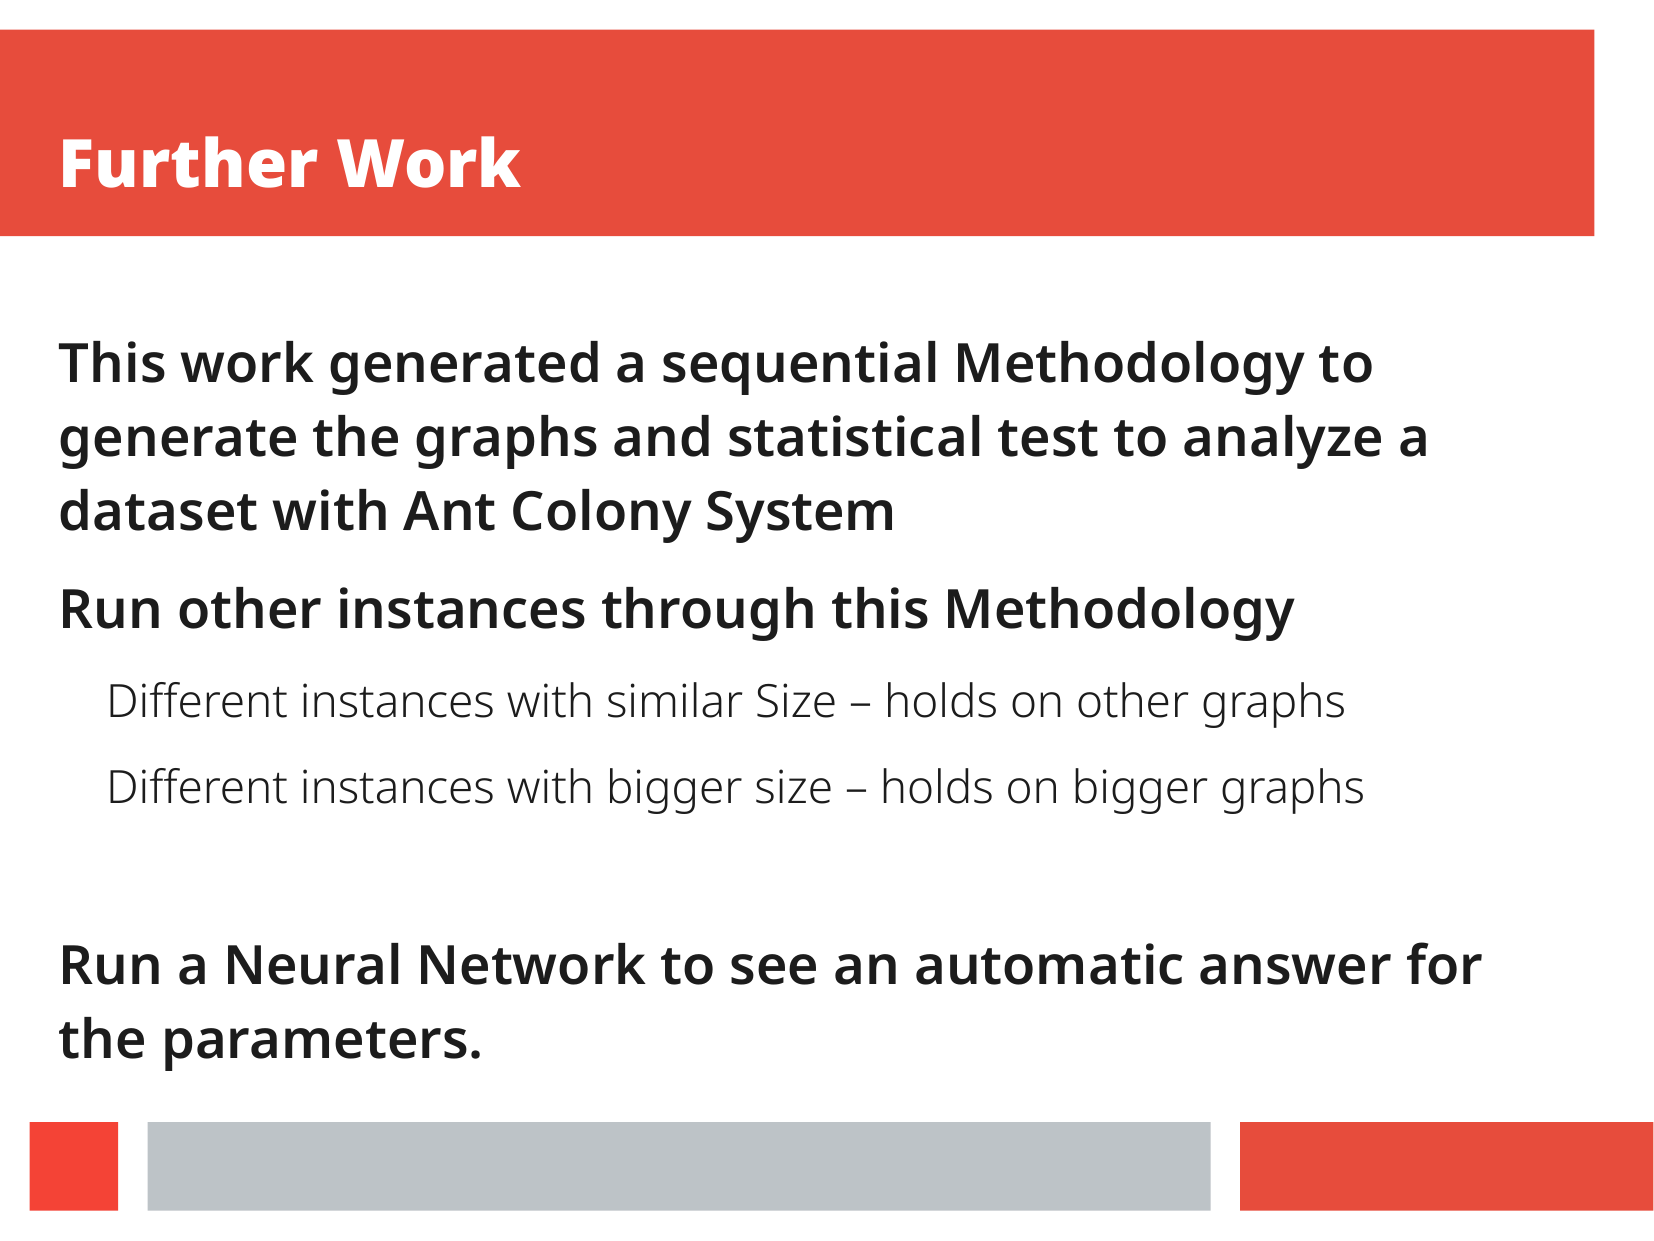

# Further Work
This work generated a sequential Methodology to generate the graphs and statistical test to analyze a dataset with Ant Colony System
Run other instances through this Methodology
Different instances with similar Size – holds on other graphs
Different instances with bigger size – holds on bigger graphs
Run a Neural Network to see an automatic answer for the parameters.